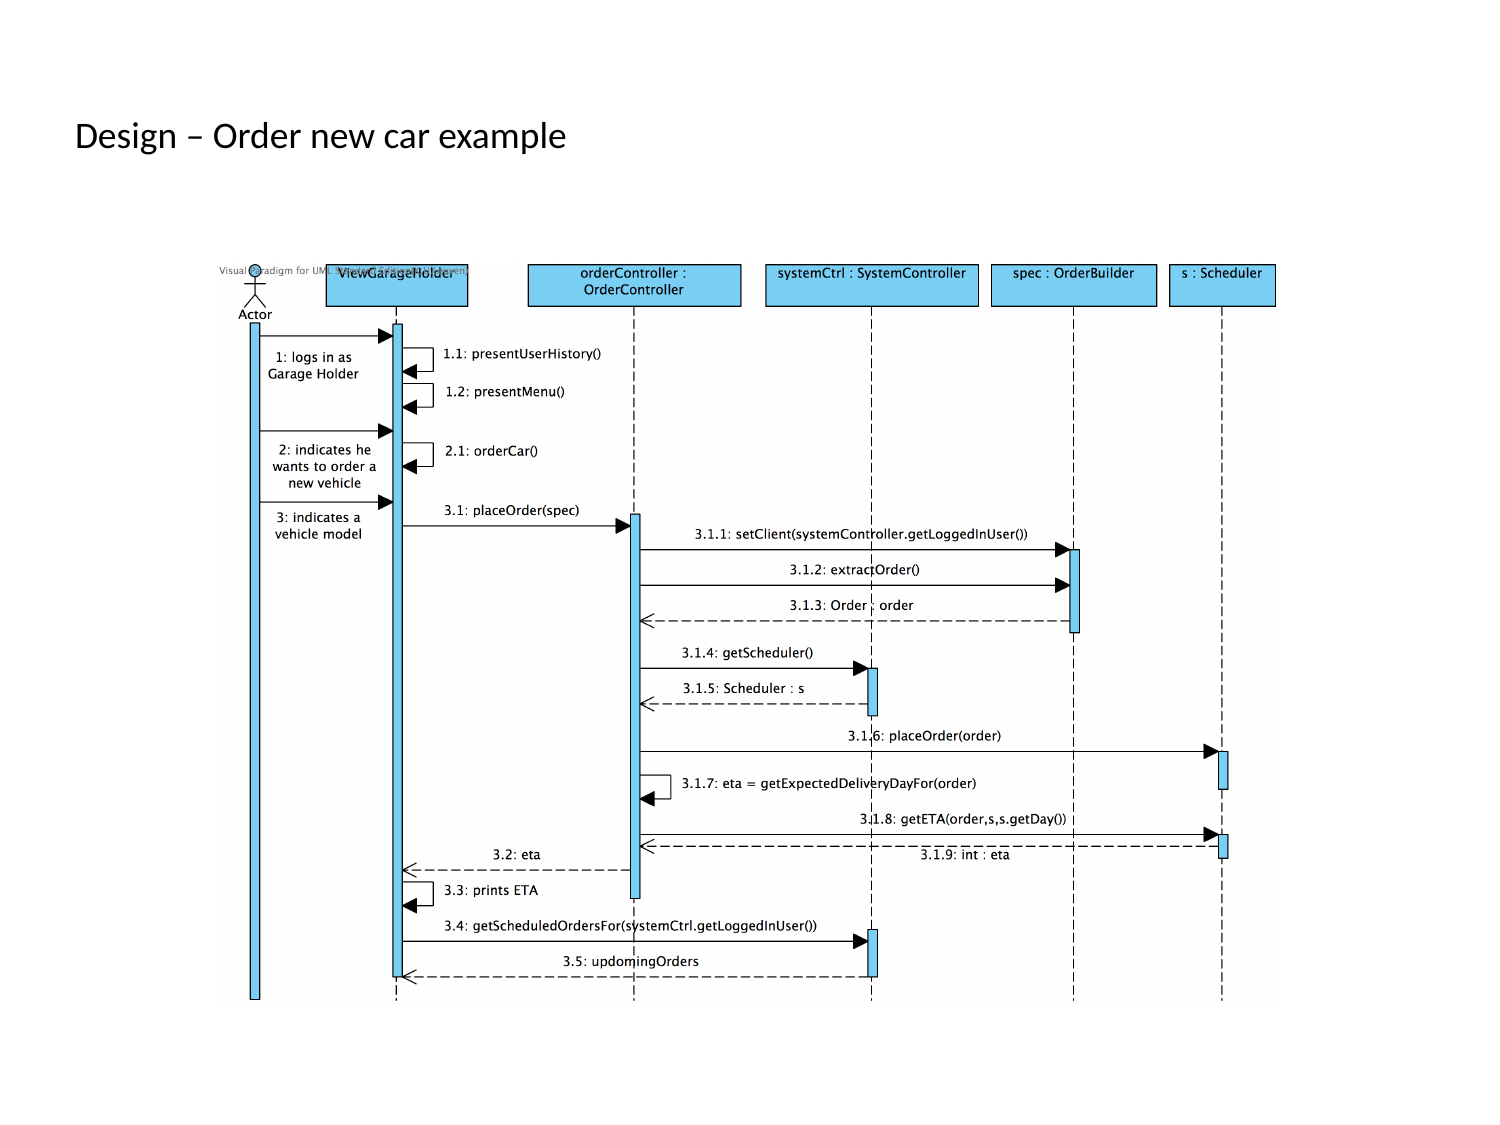

# Design – Order new car example